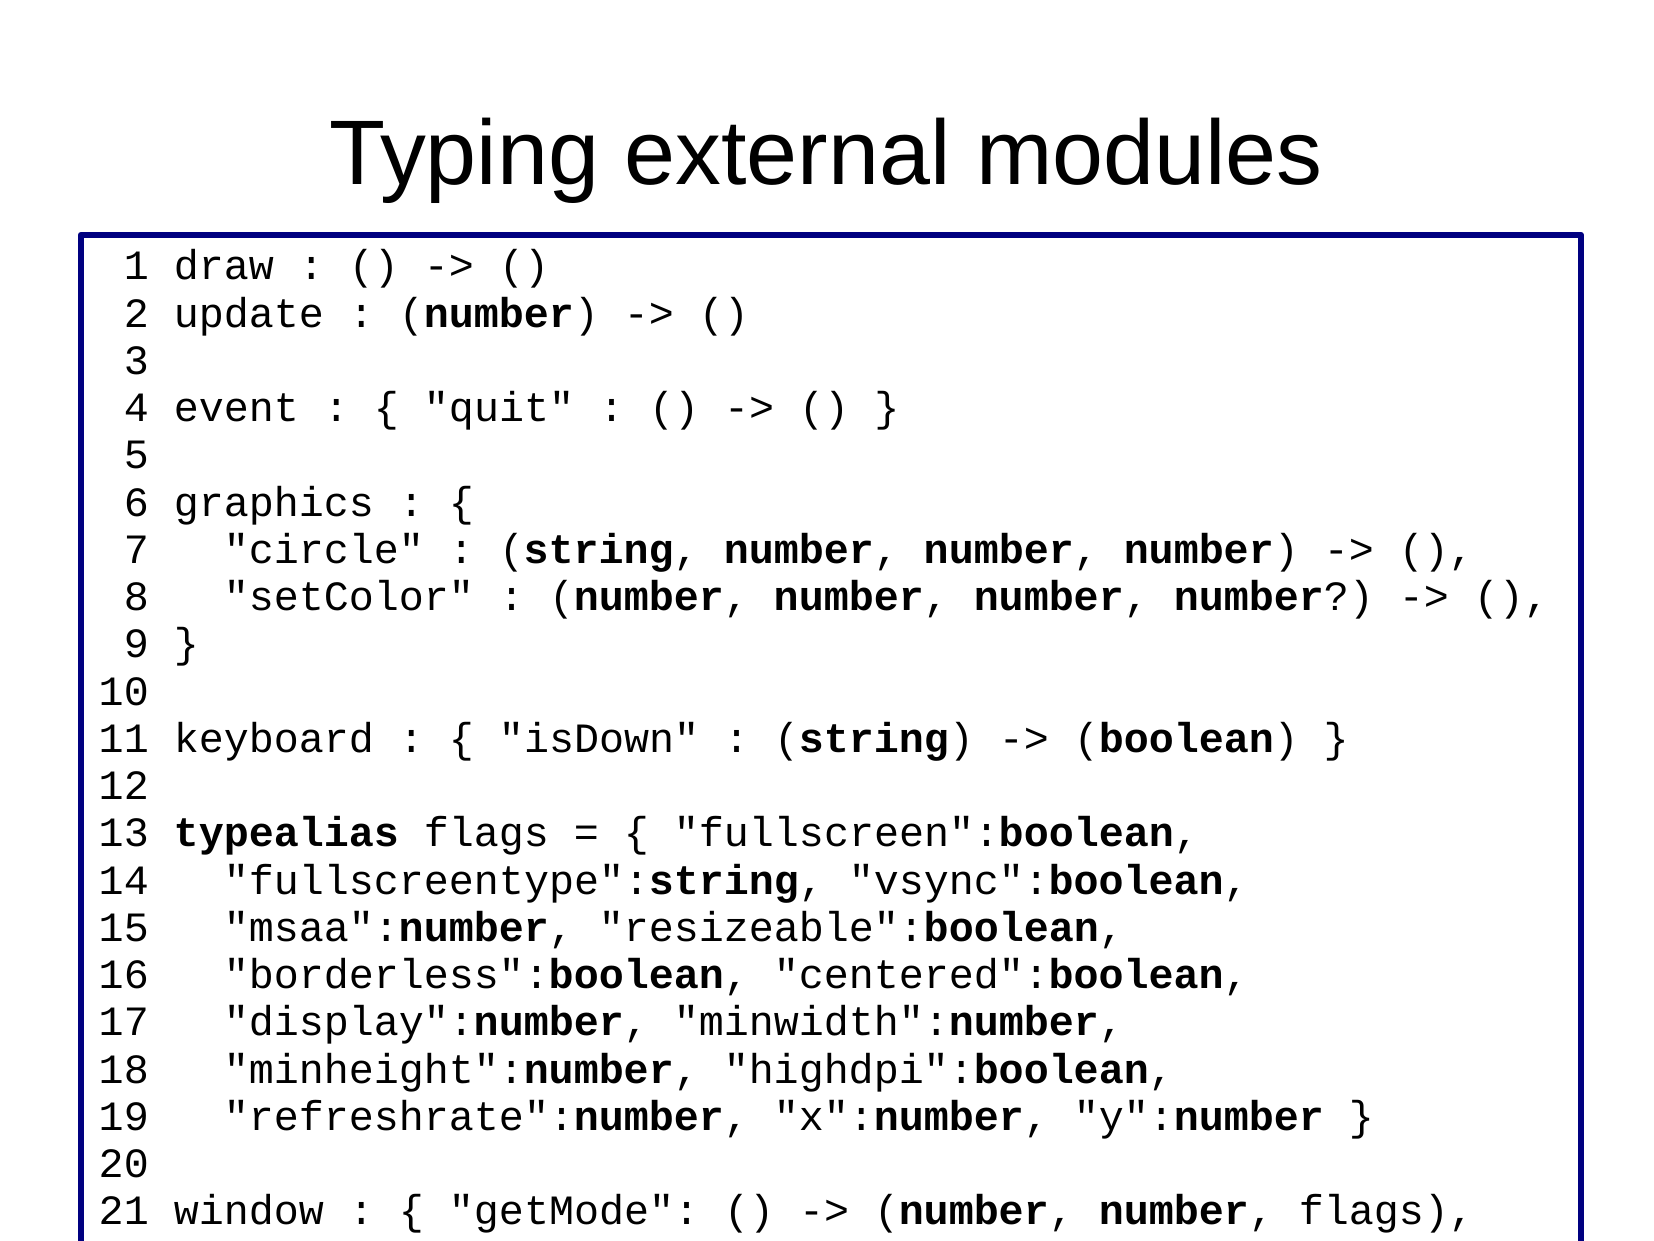

# Typing external modules
 1 draw : () -> ()
 2 update : (number) -> ()
 3
 4 event : { "quit" : () -> () }
 5
 6 graphics : {
 7 "circle" : (string, number, number, number) -> (),
 8 "setColor" : (number, number, number, number?) -> (),
 9 }
10
11 keyboard : { "isDown" : (string) -> (boolean) }
12
13 typealias flags = { "fullscreen":boolean,
14 "fullscreentype":string, "vsync":boolean,
15 "msaa":number, "resizeable":boolean,
16 "borderless":boolean, "centered":boolean,
17 "display":number, "minwidth":number,
18 "minheight":number, "highdpi":boolean,
19 "refreshrate":number, "x":number, "y":number }
20
21 window : { "getMode": () -> (number, number, flags),
22 "setTitle": (string) -> (),
23 }